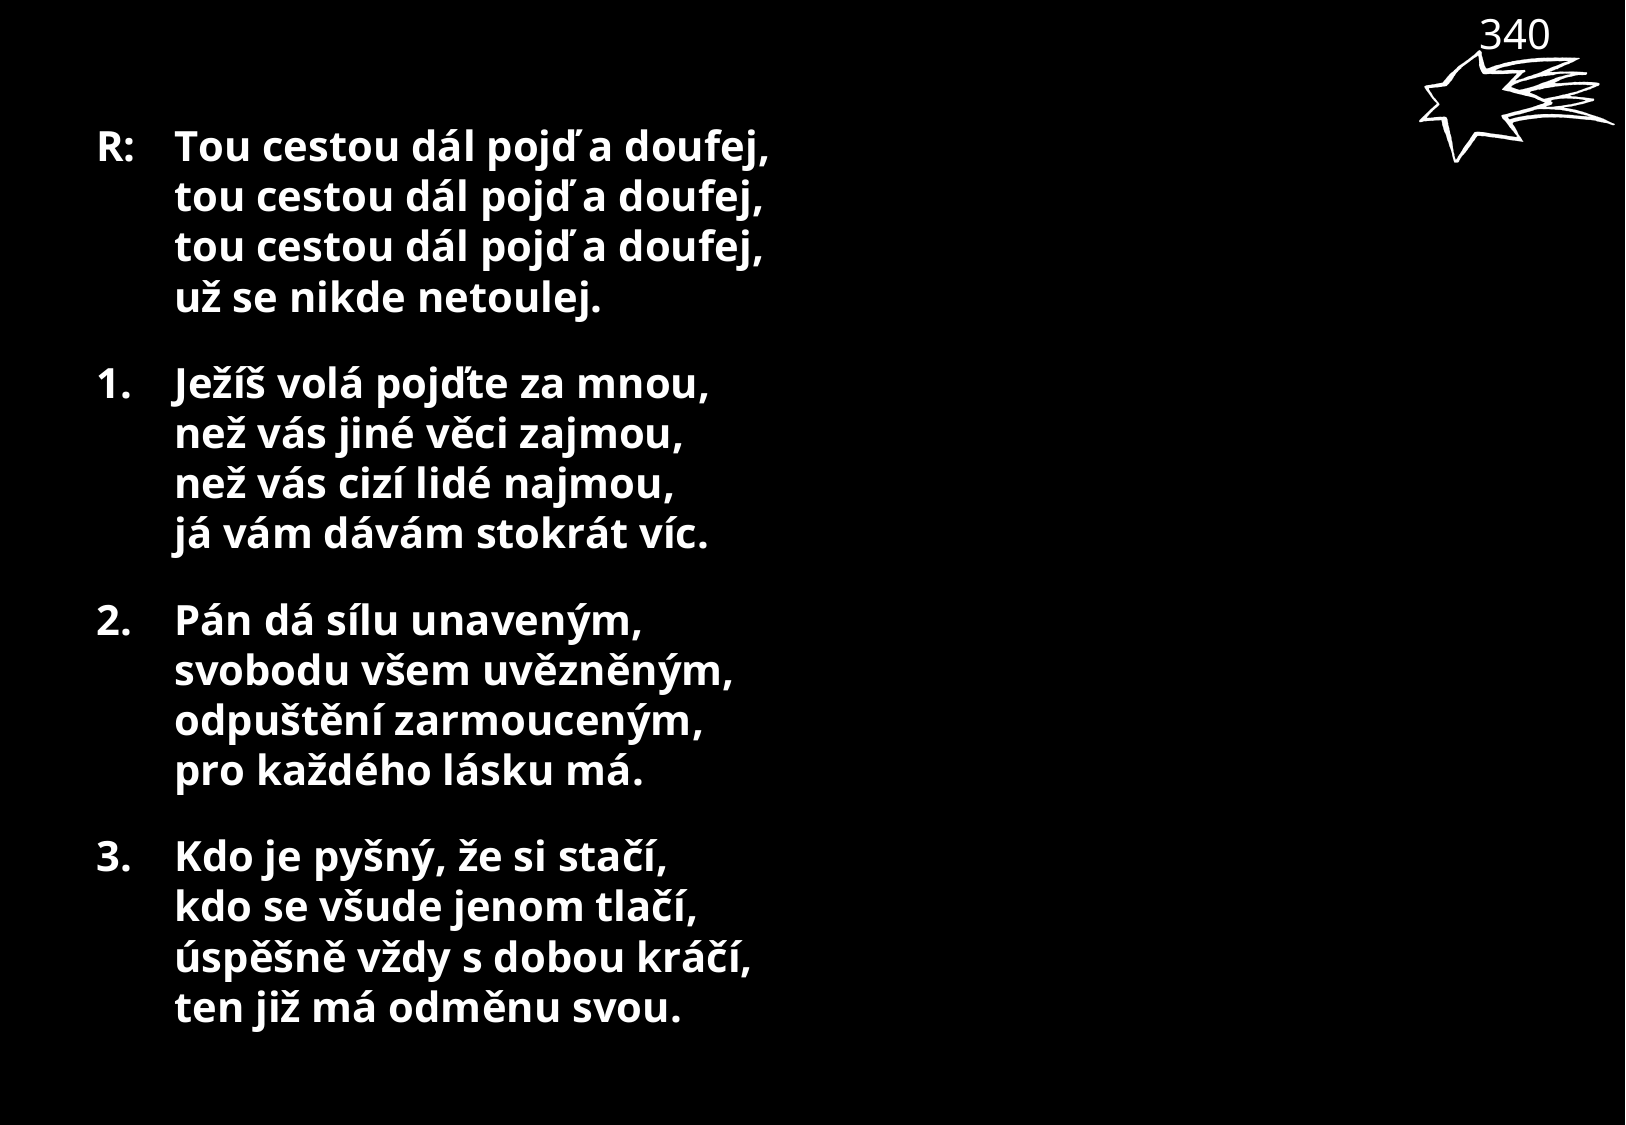

340
# R: 	Tou cestou dál pojď a doufej, tou cestou dál pojď a doufej, tou cestou dál pojď a doufej, už se nikde netoulej.
Ježíš volá pojďte za mnou,
než vás jiné věci zajmou,
než vás cizí lidé najmou,
já vám dávám stokrát víc.
Pán dá sílu unaveným,
svobodu všem uvězněným,
odpuštění zarmouceným,
pro každého lásku má.
Kdo je pyšný, že si stačí,
kdo se všude jenom tlačí,
úspěšně vždy s dobou kráčí,
ten již má odměnu svou.